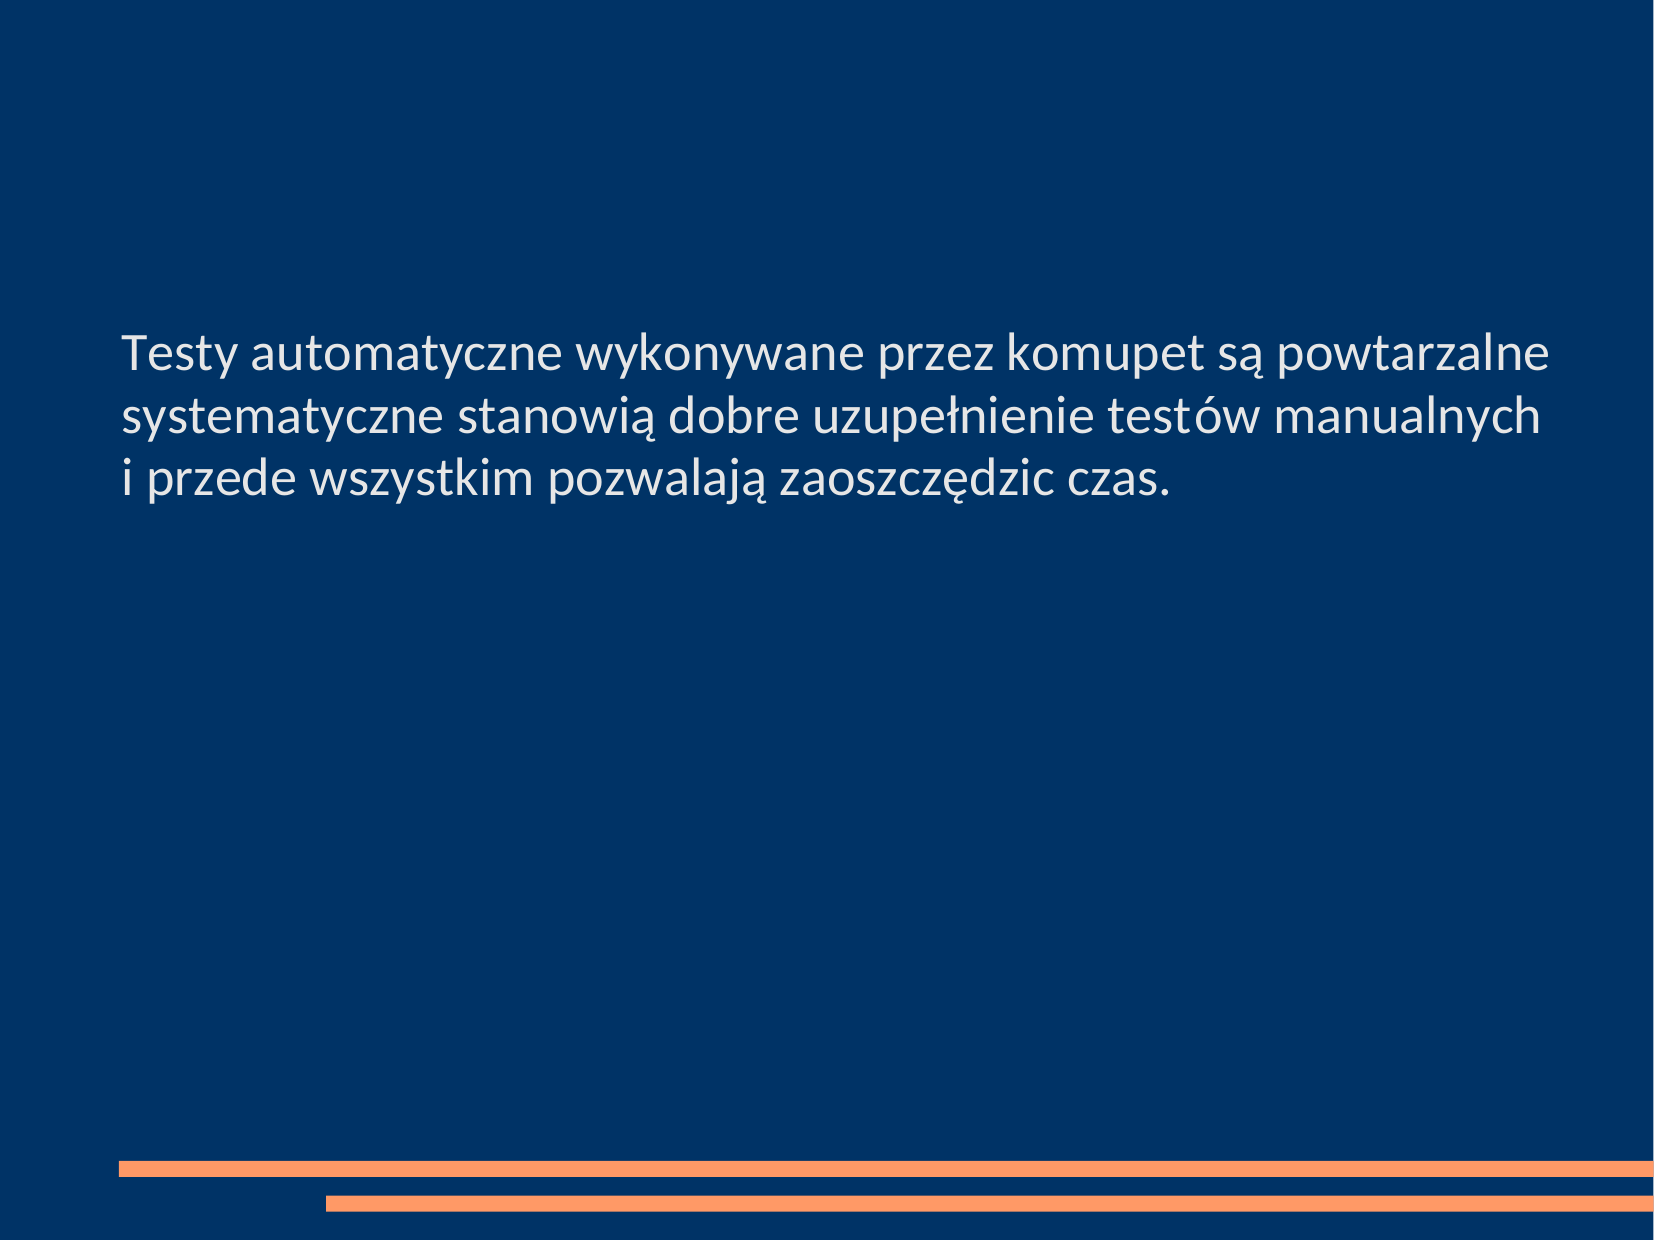

# Testy automatyczne wykonywane przez komupet są powtarzalne systematyczne stanowią dobre uzupełnienie testów manualnych i przede wszystkim pozwalają zaoszczędzic czas.